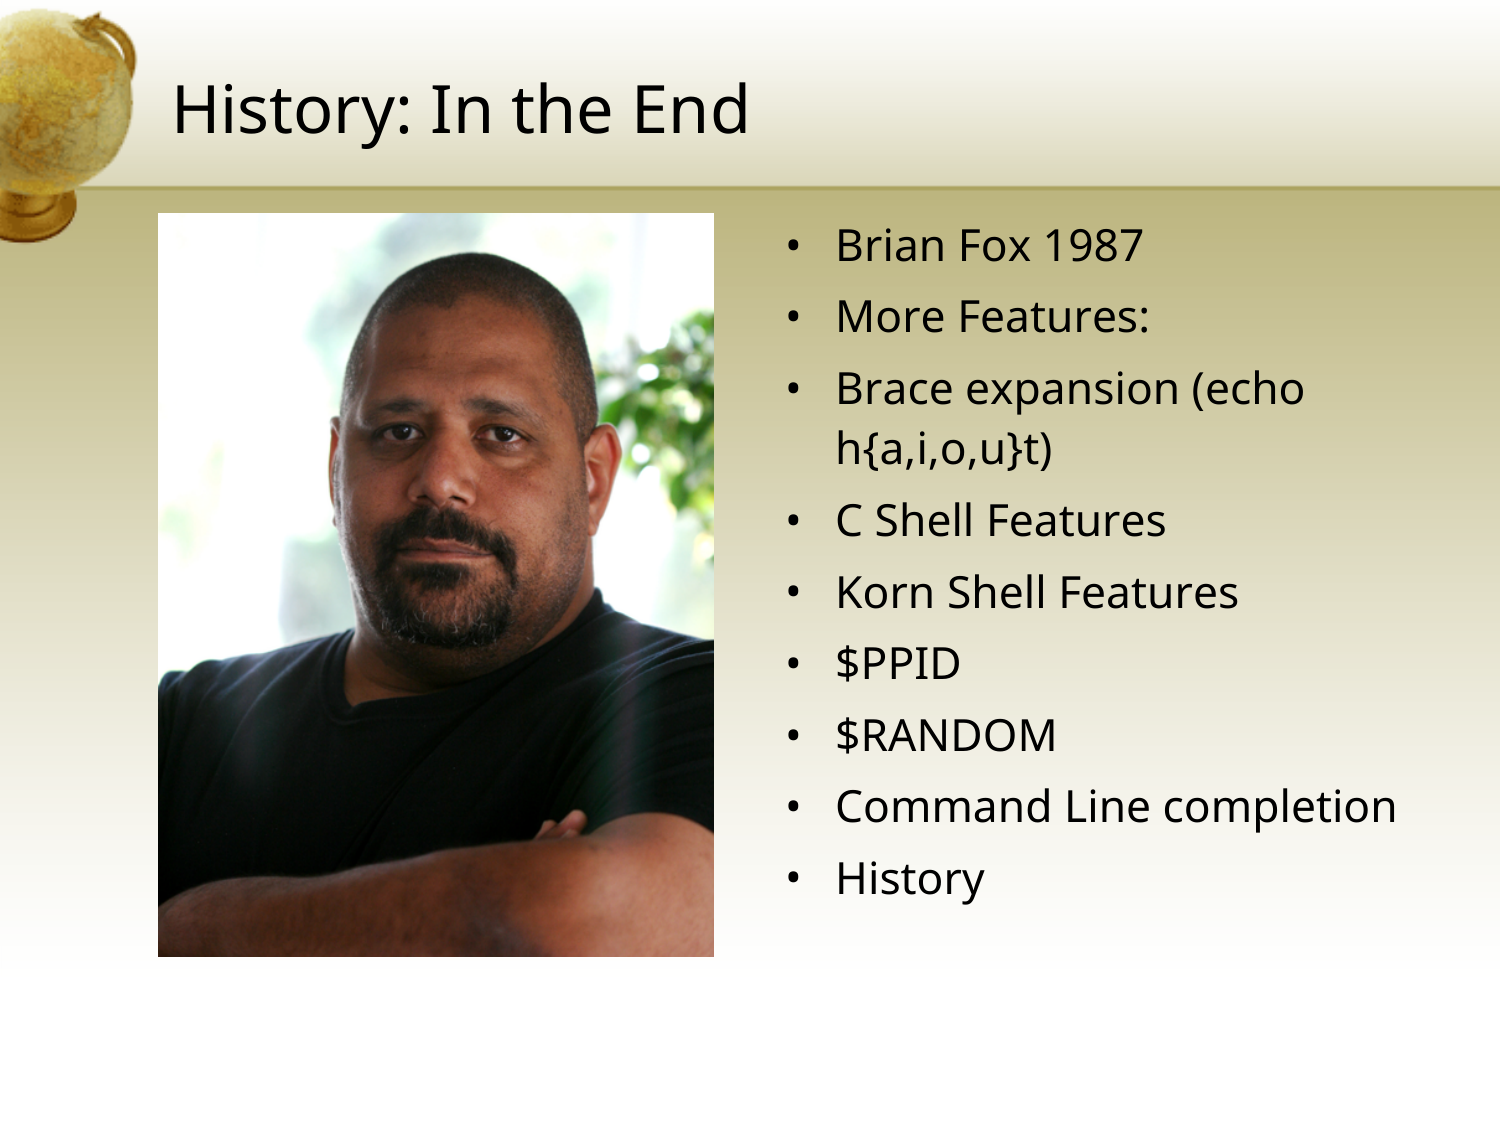

# History: In the End
Brian Fox 1987
More Features:
Brace expansion (echo h{a,i,o,u}t)
C Shell Features
Korn Shell Features
$PPID
$RANDOM
Command Line completion
History